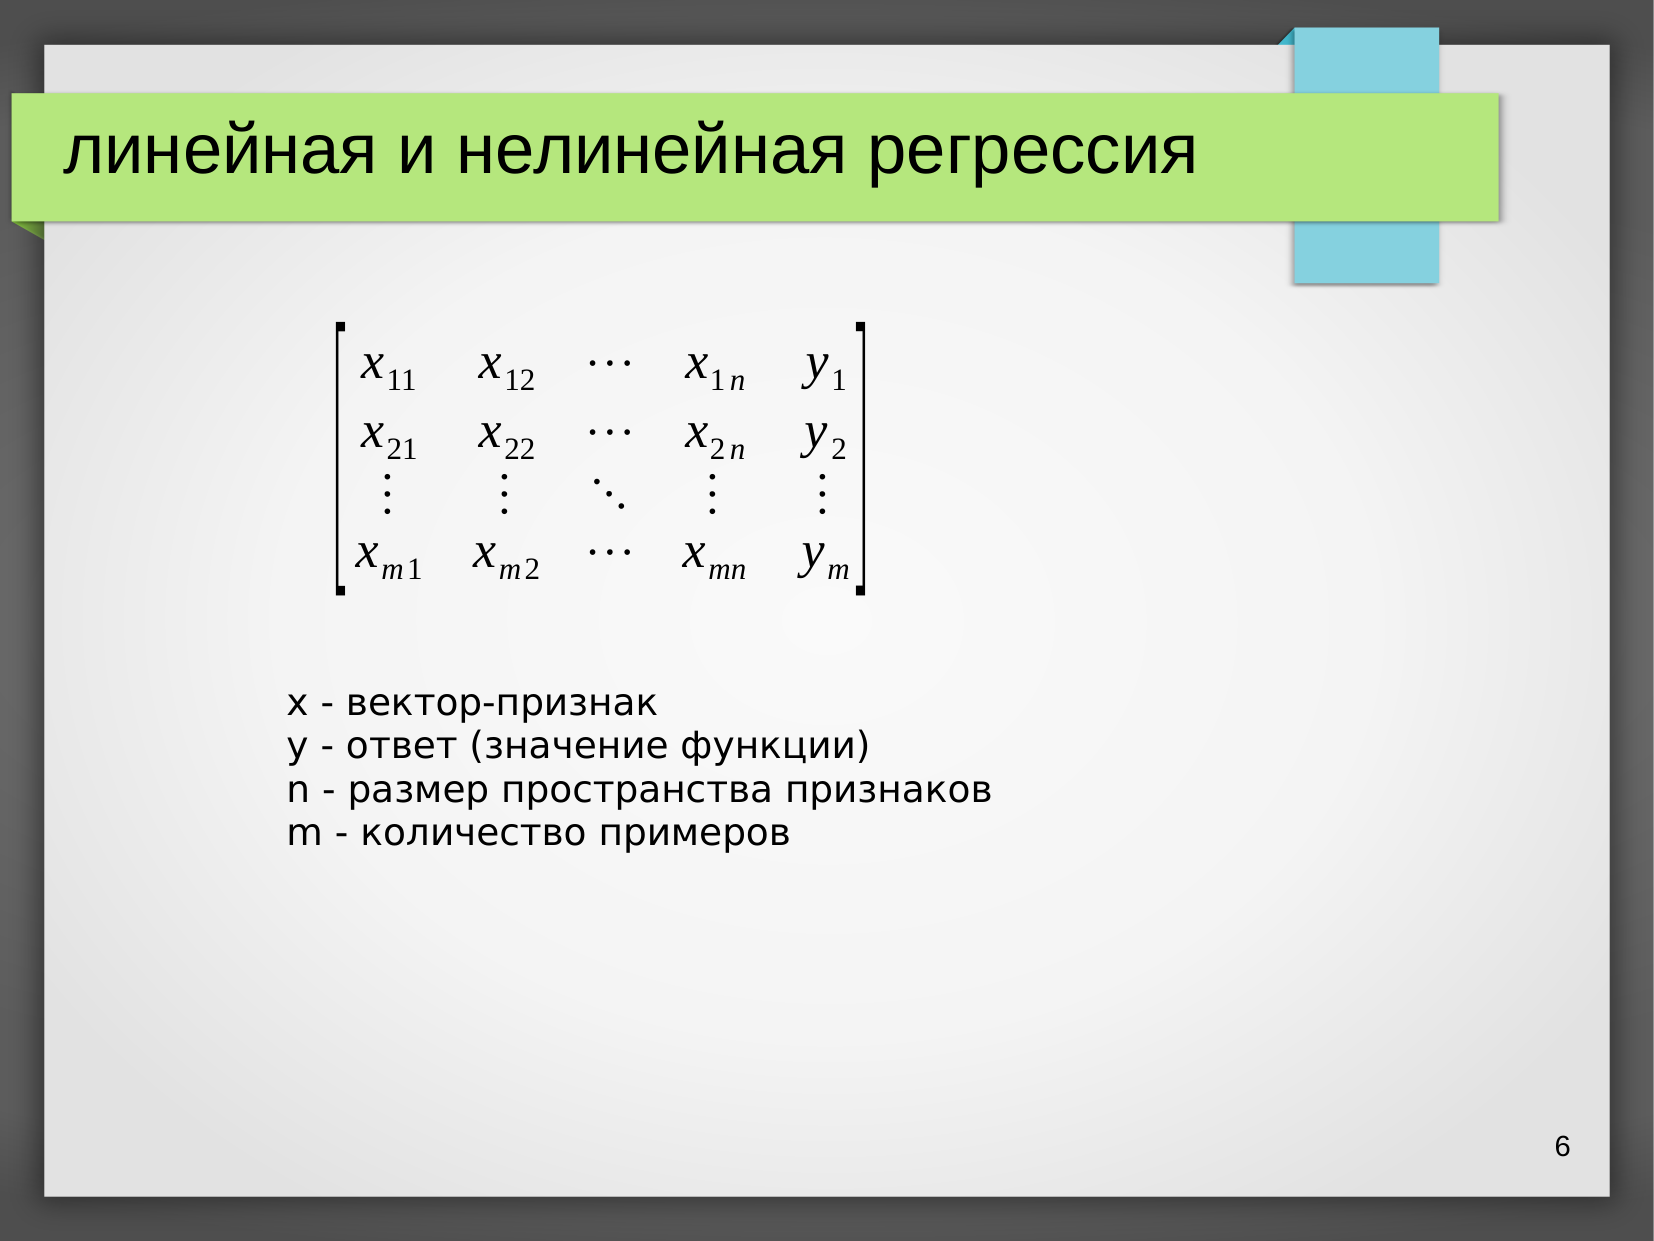

# линейная и нелинейная регрессия
x - вектор-признак
y - ответ (значение функции)
n - размер пространства признаков
m - количество примеров
6